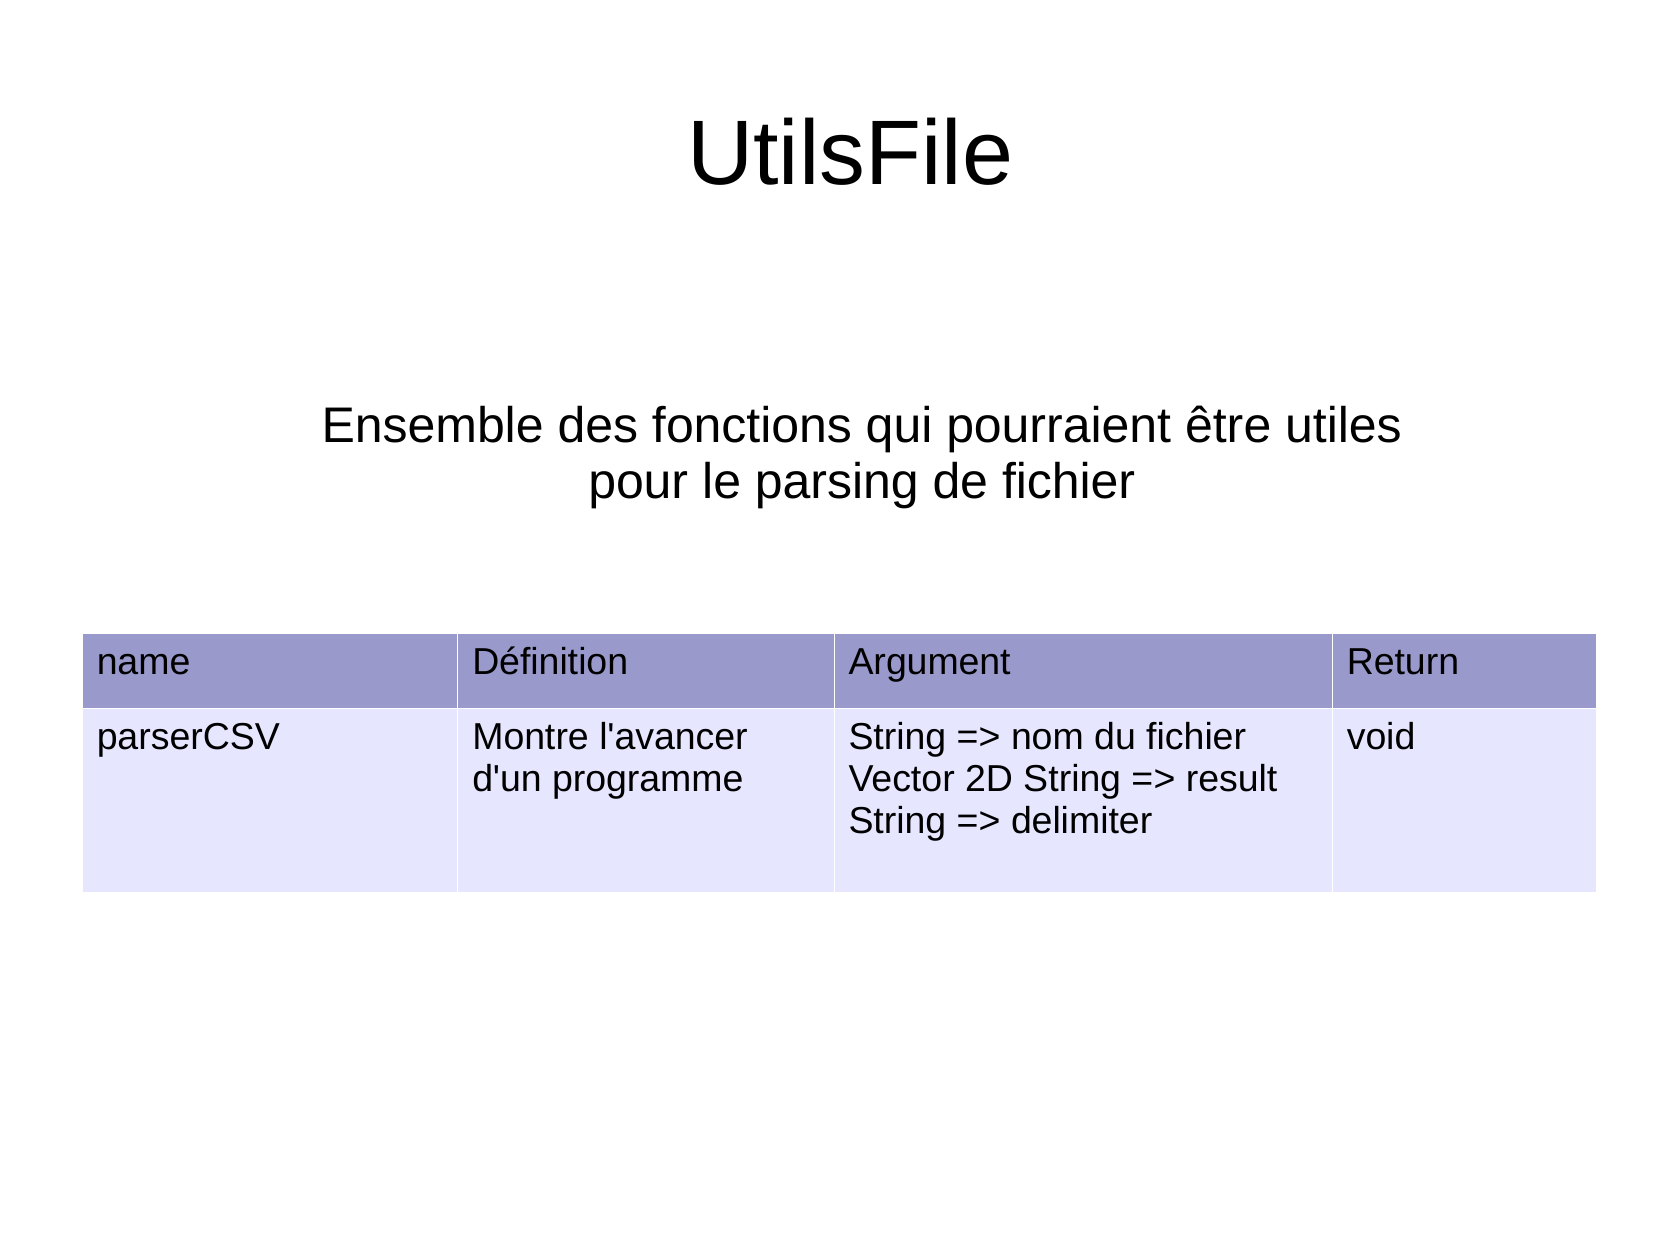

# UtilsFile
Ensemble des fonctions qui pourraient être utiles
pour le parsing de fichier
| name | Définition | Argument | Return |
| --- | --- | --- | --- |
| parserCSV | Montre l'avancer d'un programme | String => nom du fichier Vector 2D String => result String => delimiter | void |